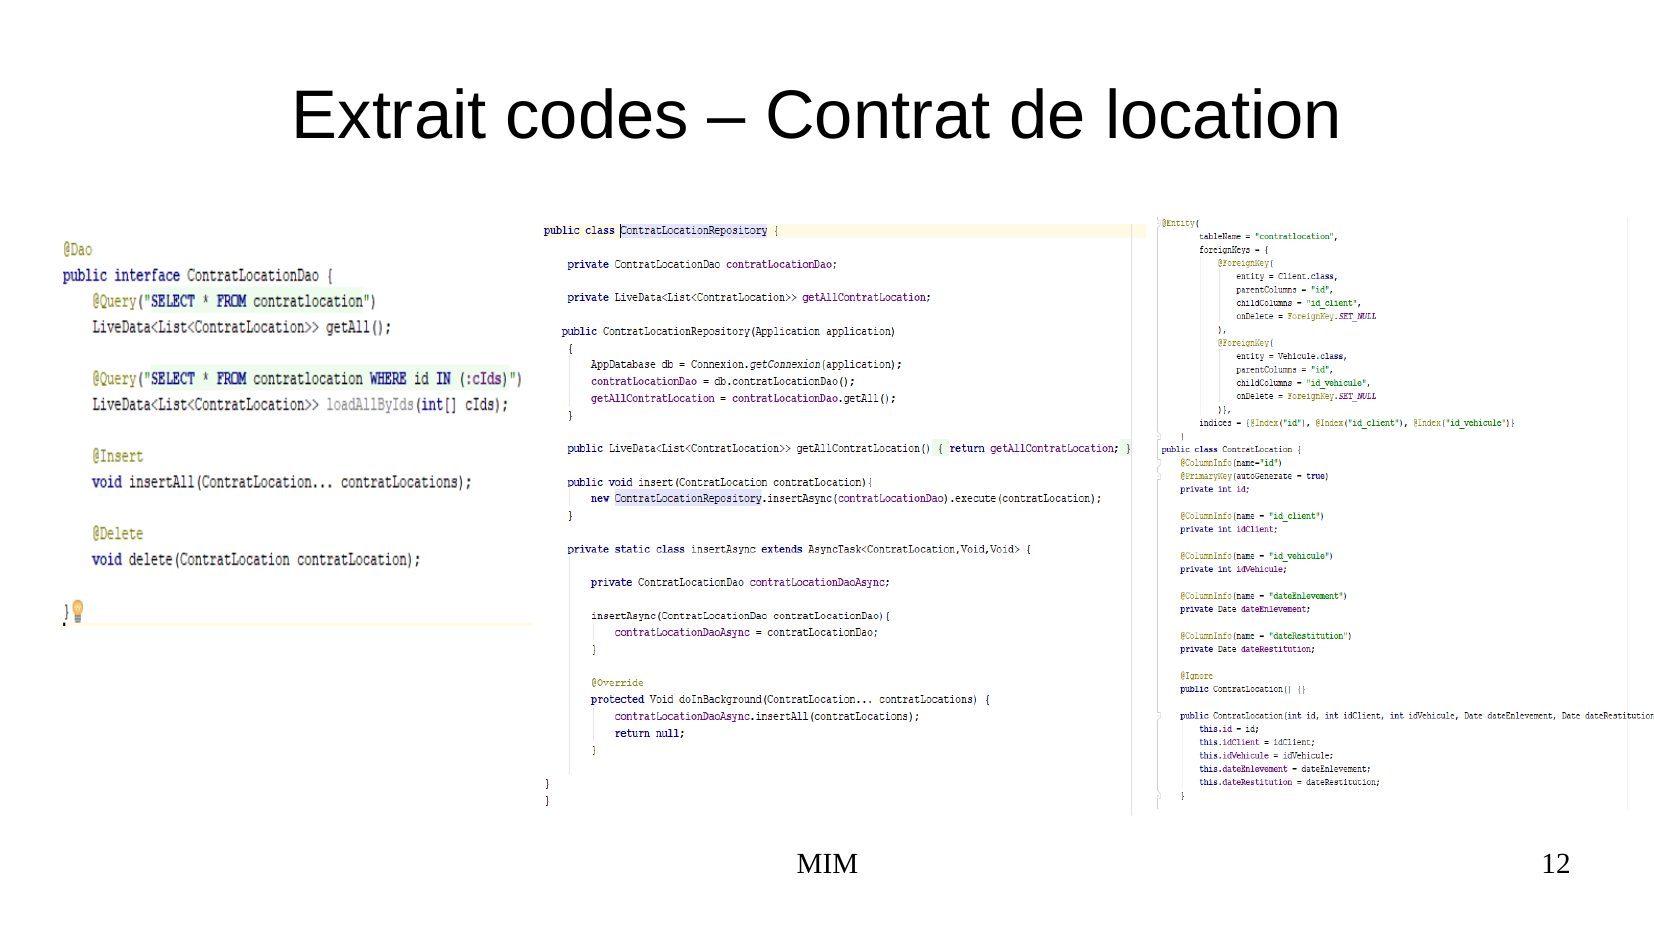

# Extrait codes – Contrat de location
MIM
12